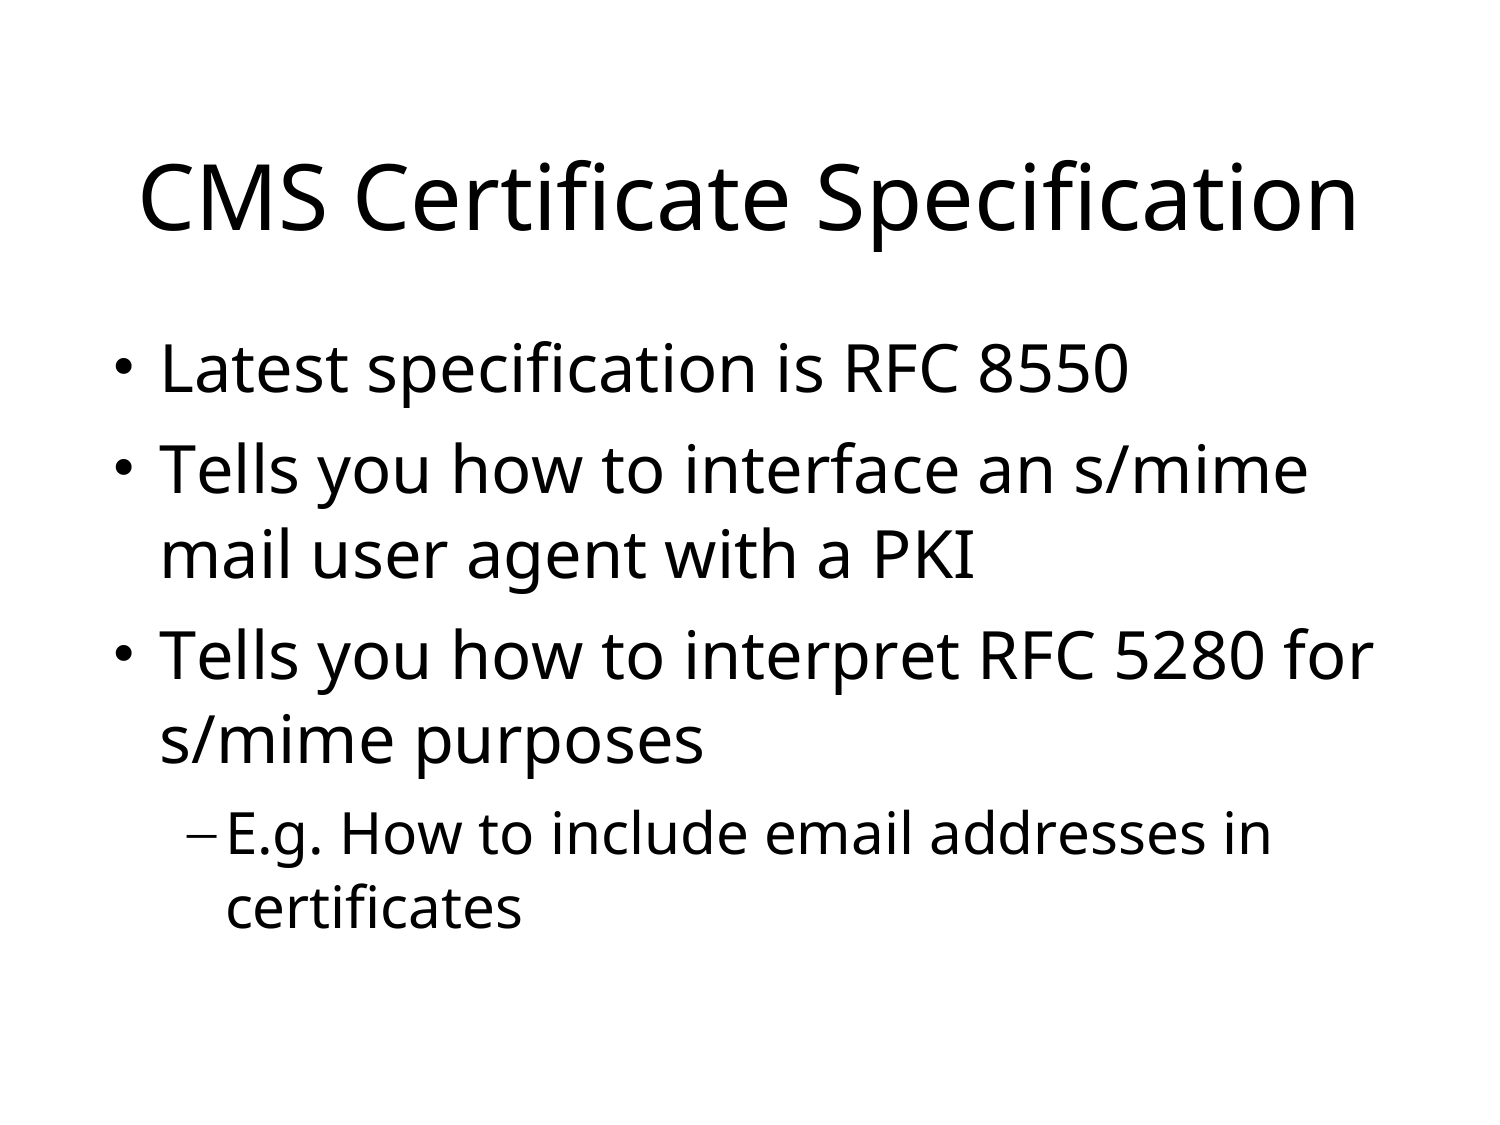

CMS Certificate Specification
Latest specification is RFC 8550
Tells you how to interface an s/mime mail user agent with a PKI
Tells you how to interpret RFC 5280 for s/mime purposes
E.g. How to include email addresses in certificates